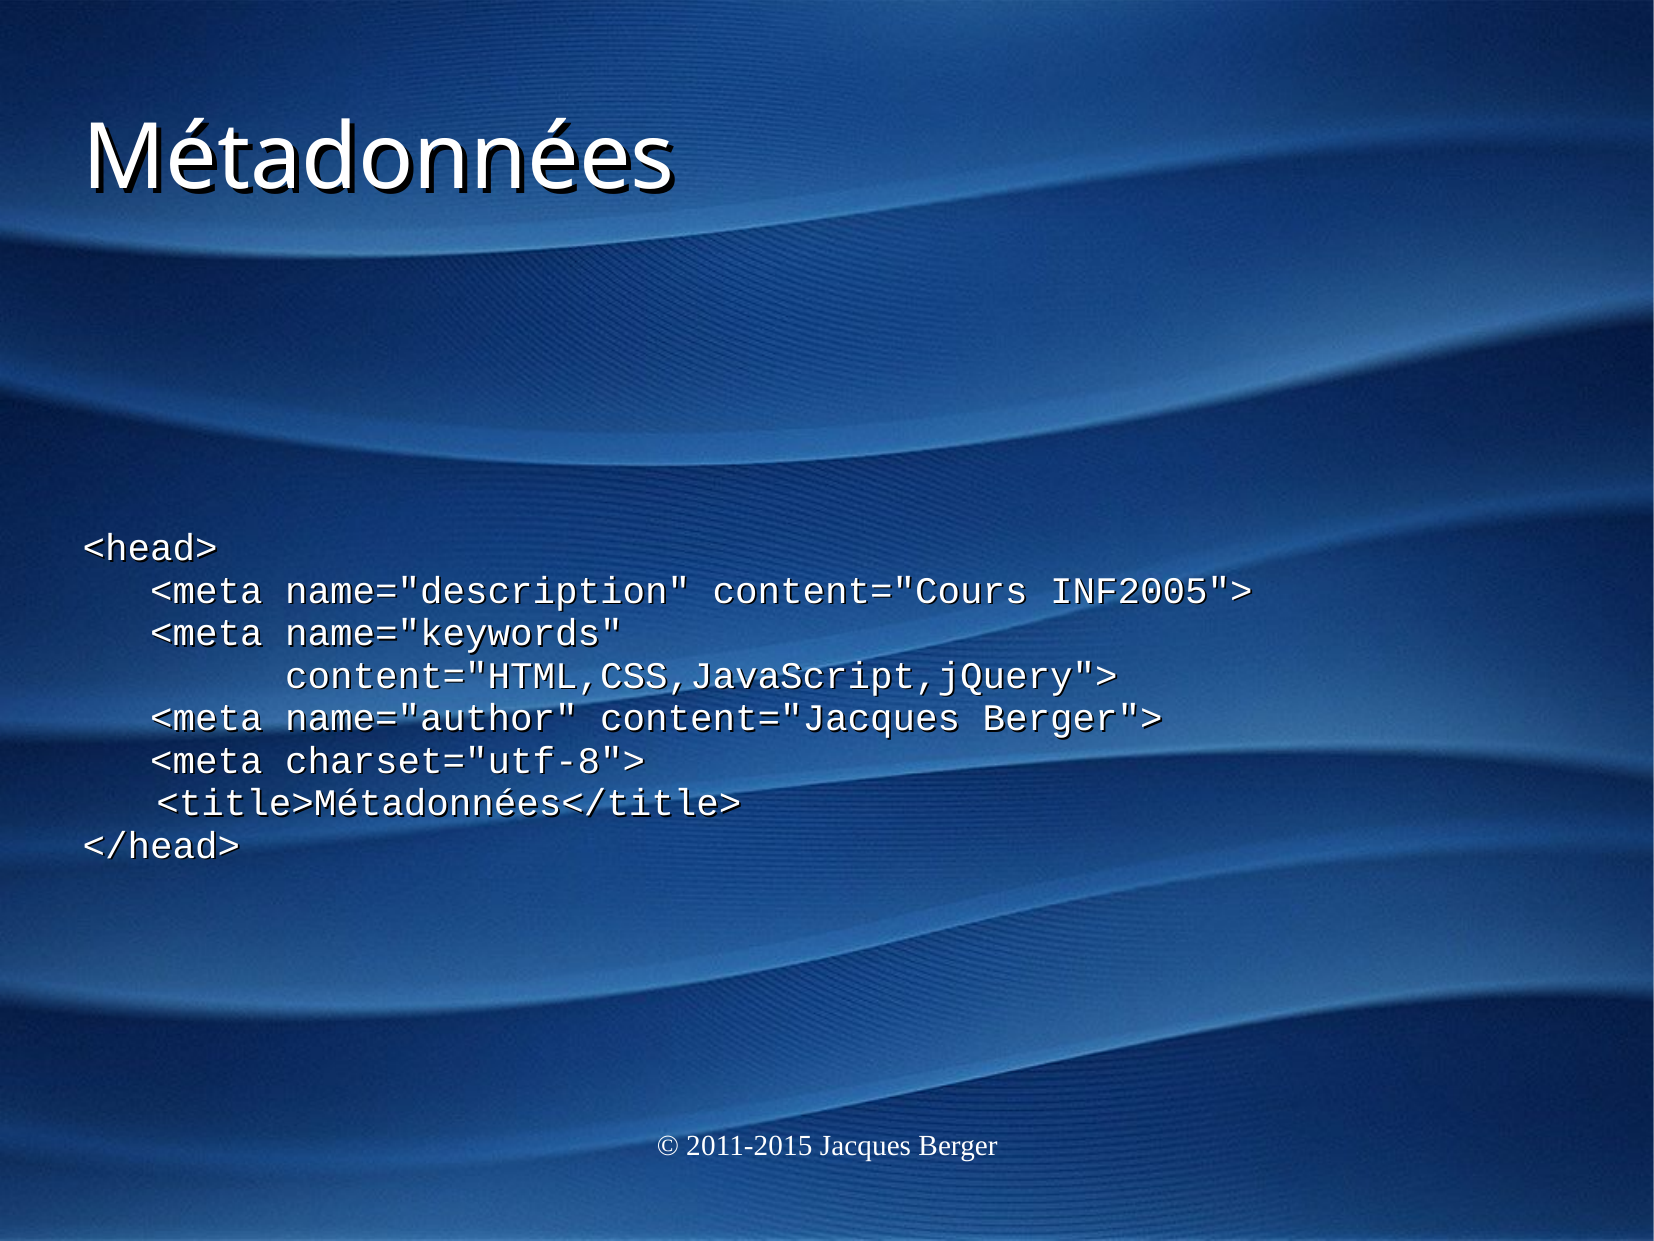

# Métadonnées
<head>
 <meta name="description" content="Cours INF2005">
 <meta name="keywords"
 content="HTML,CSS,JavaScript,jQuery">
 <meta name="author" content="Jacques Berger">
 <meta charset="utf-8">
	<title>Métadonnées</title>
</head>
© 2011-2015 Jacques Berger